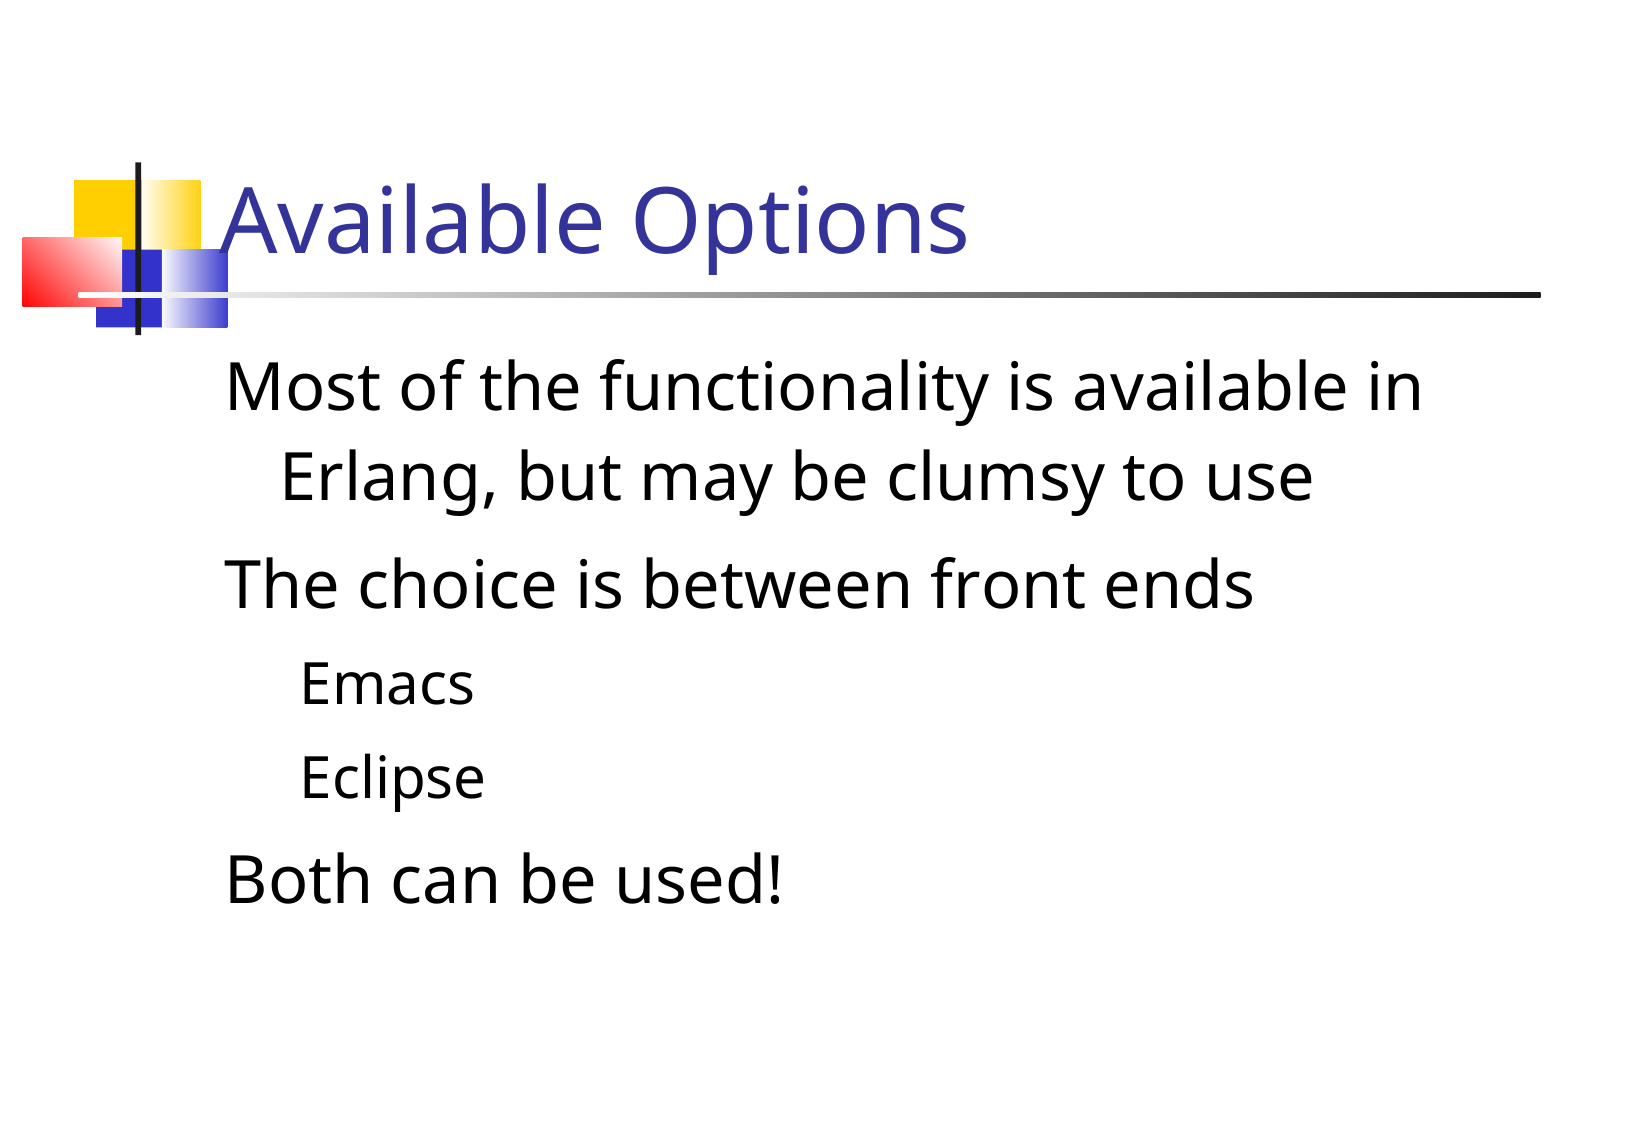

# Available Options
Most of the functionality is available in Erlang, but may be clumsy to use
The choice is between front ends
Emacs
Eclipse
Both can be used!